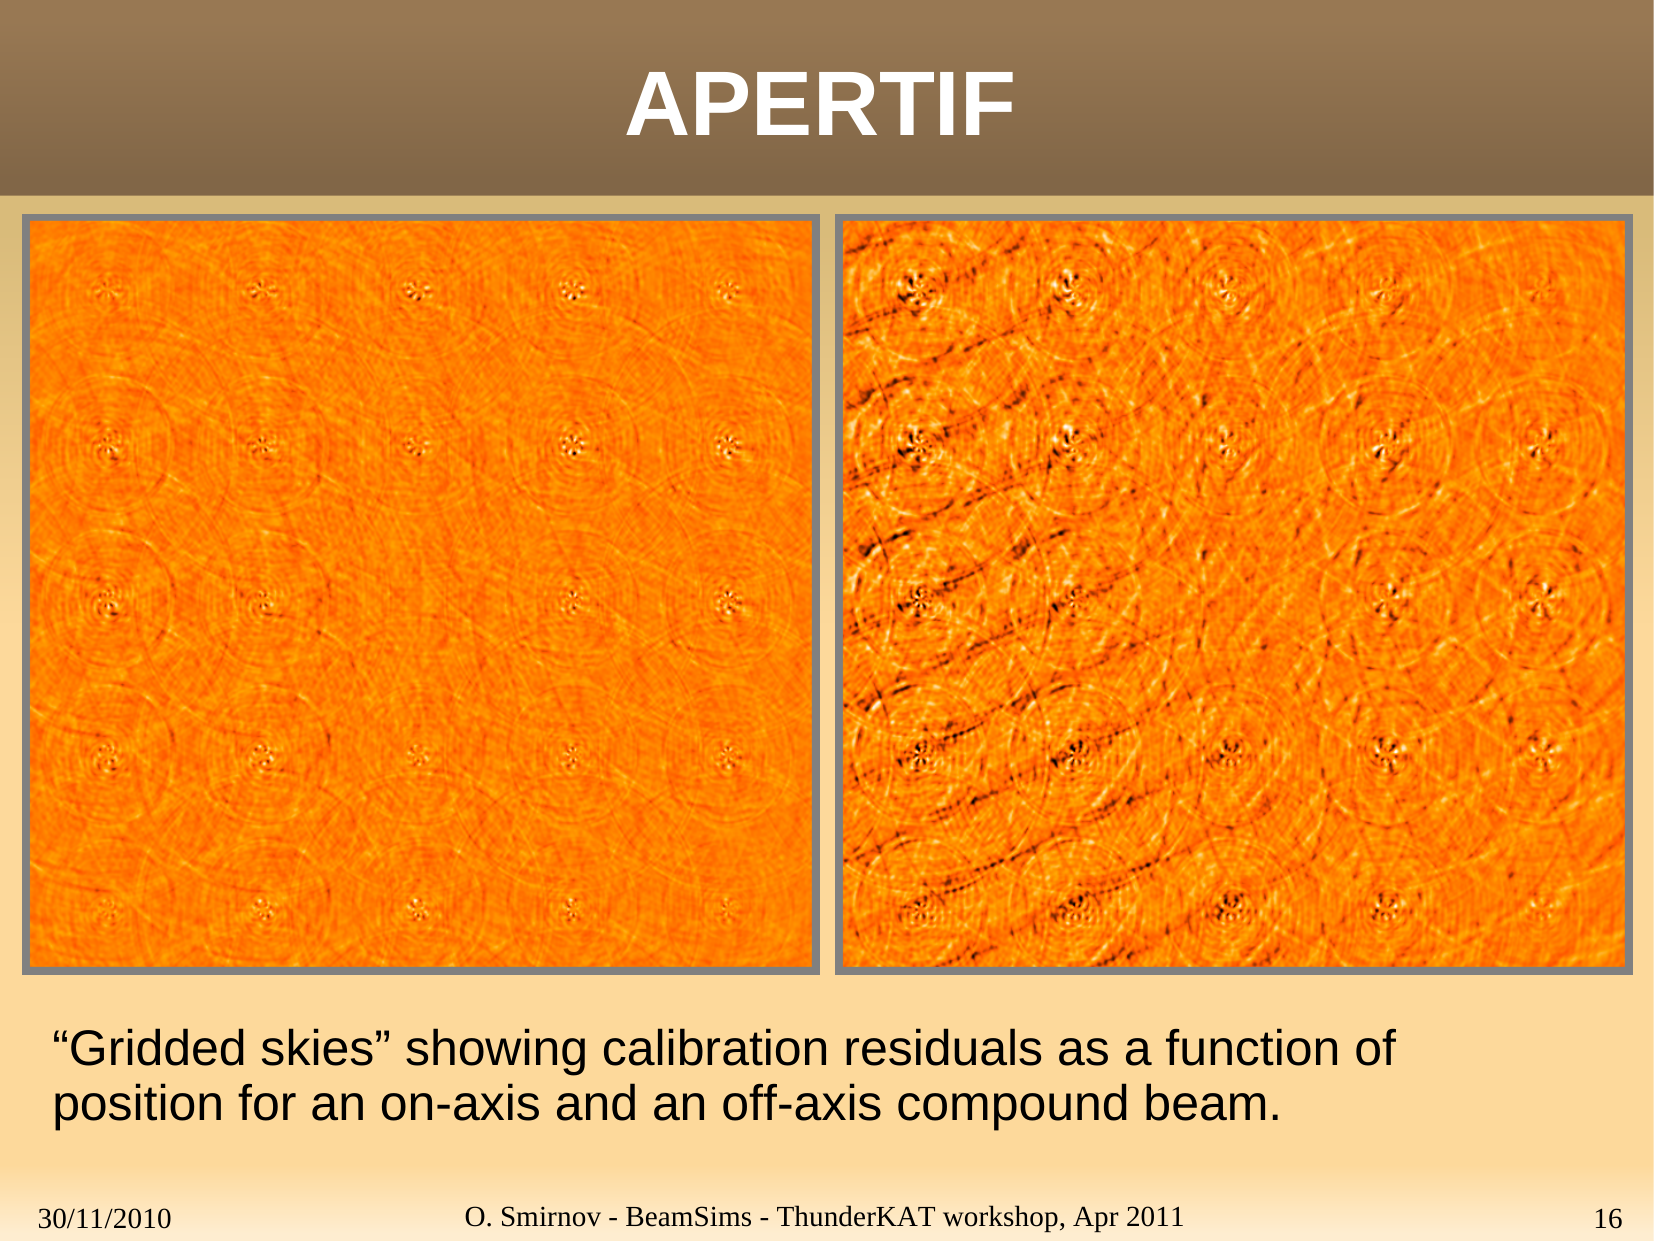

# APERTIF
“Gridded skies” showing calibration residuals as a function of position for an on-axis and an off-axis compound beam.
O. Smirnov - BeamSims - ThunderKAT workshop, Apr 2011
30/11/2010
16